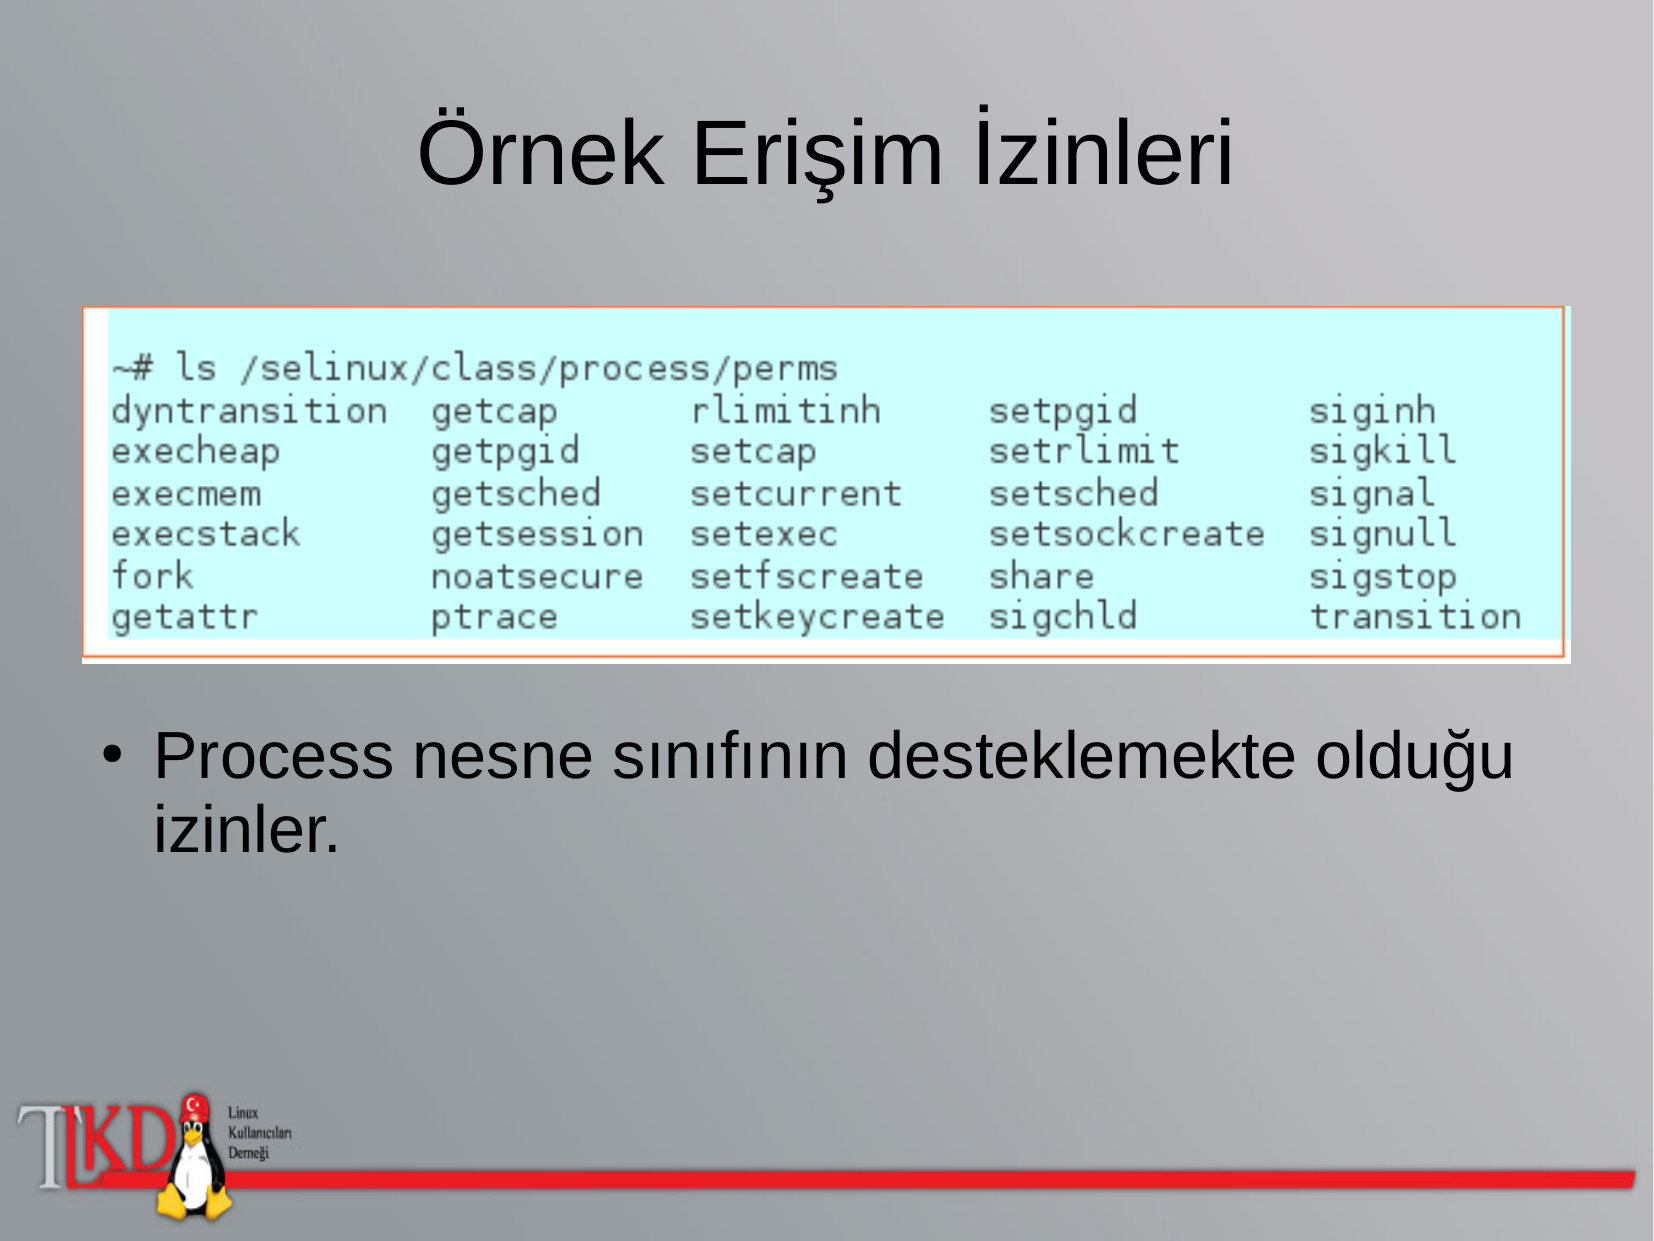

# Örnek Erişim İzinleri
Process nesne sınıfının desteklemekte olduğu izinler.